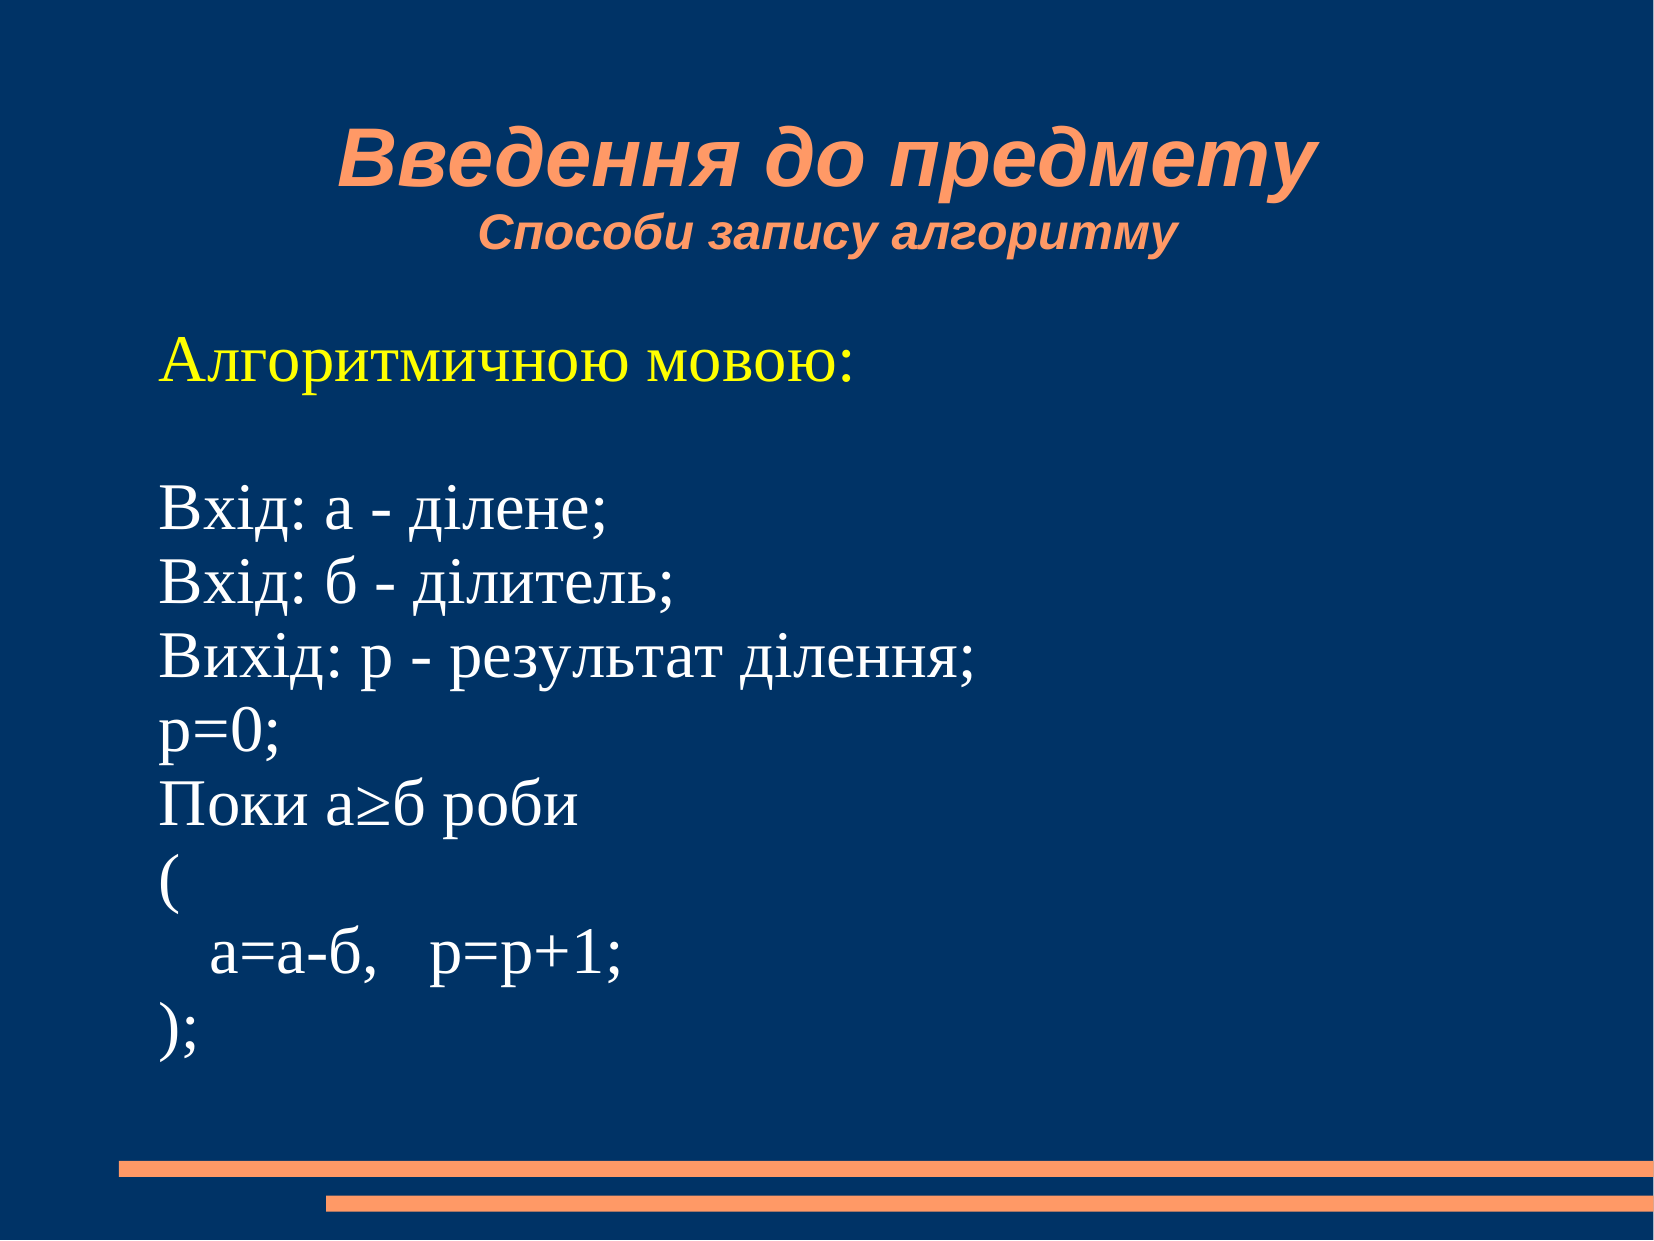

Введення до предмету
Способи запису алгоритму
# Алгоритмичною мовою:
Вхід: а - ділене;
Вхід: б - ділитель;
Вихід: р - результат ділення;
p=0;
Поки а≥б роби
(
 а=а-б, р=р+1;
);